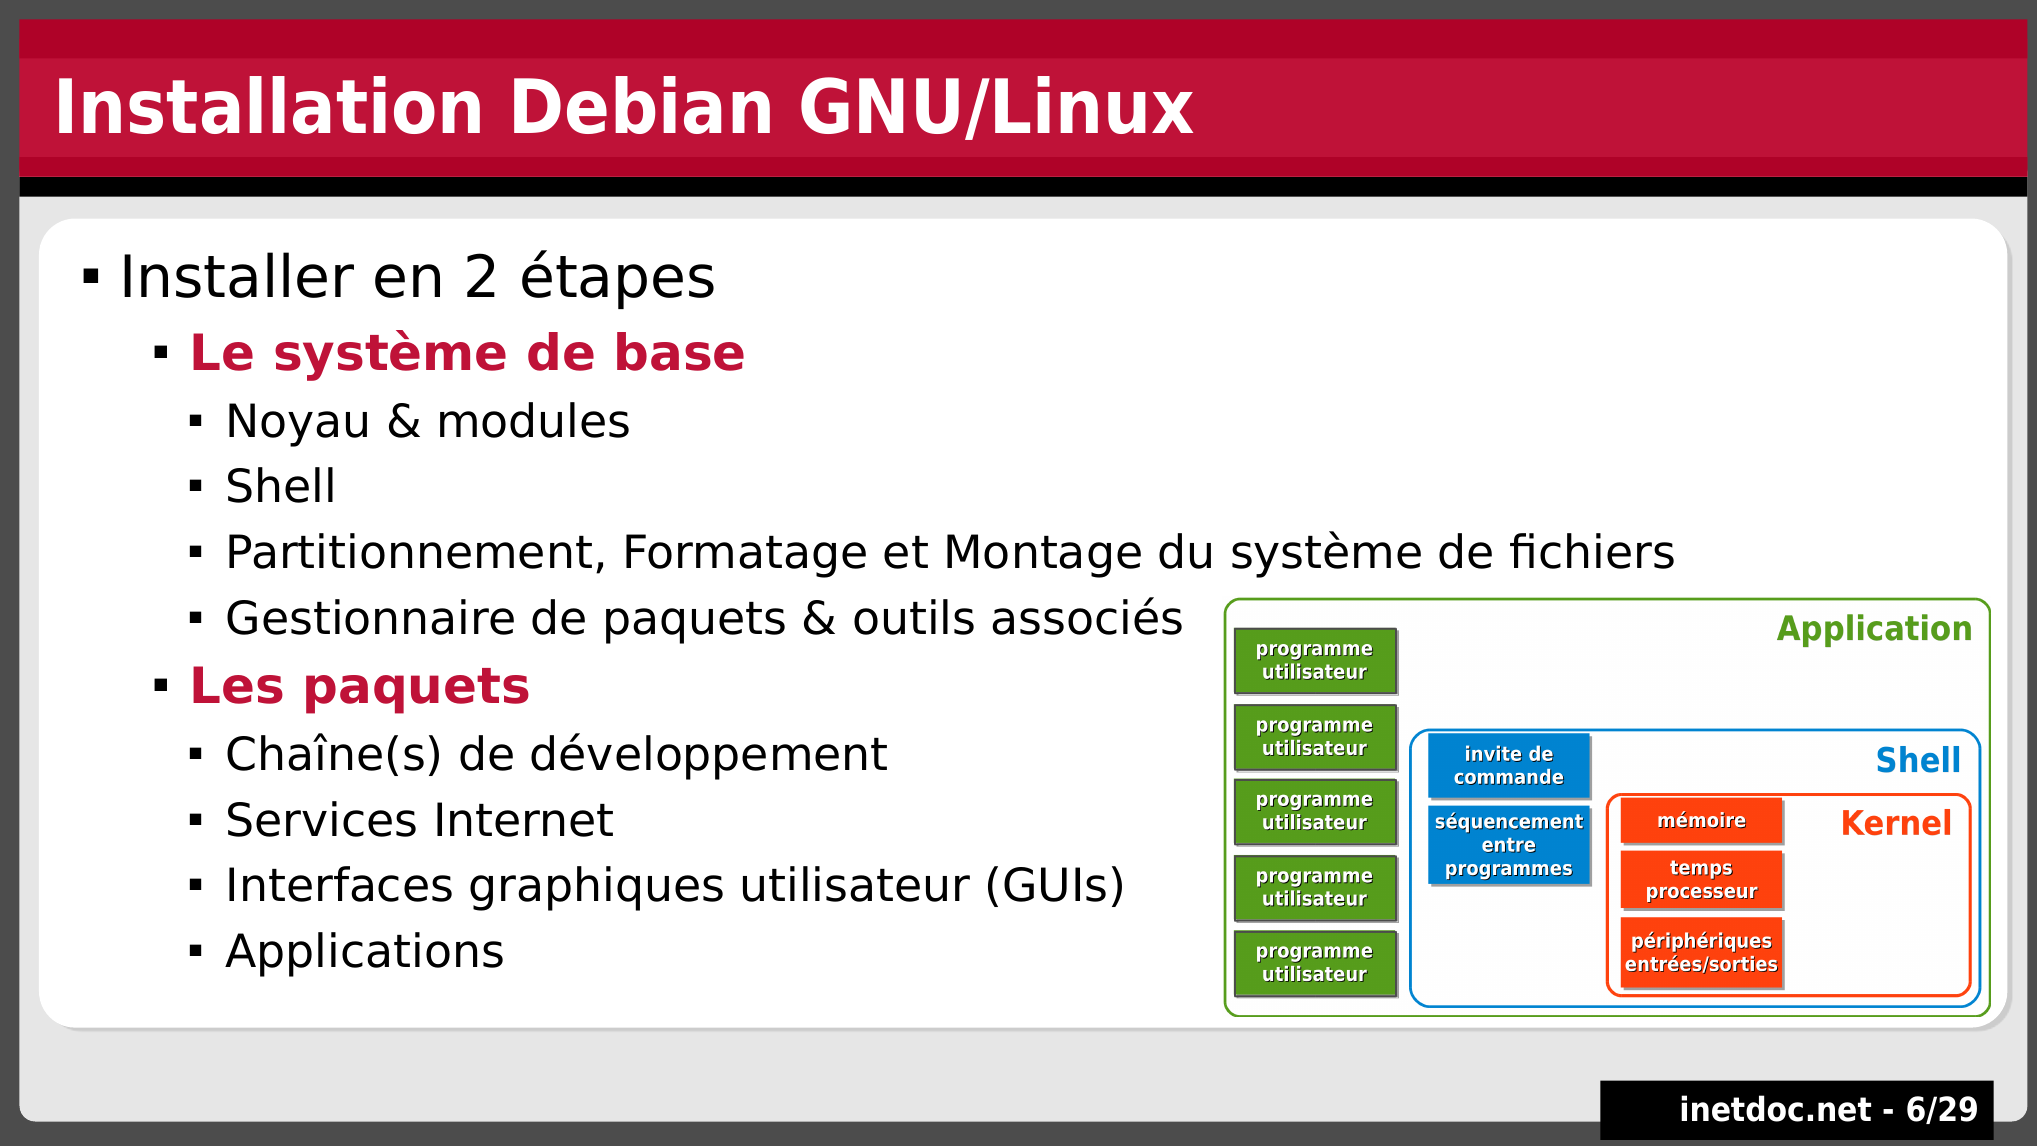

Installation Debian GNU/Linux
Installer en 2 étapes
Le système de base
Noyau & modules
Shell
Partitionnement, Formatage et Montage du système de fichiers
Gestionnaire de paquets & outils associés
Les paquets
Chaîne(s) de développement
Services Internet
Interfaces graphiques utilisateur (GUIs)
Applications
inetdoc.net - /29